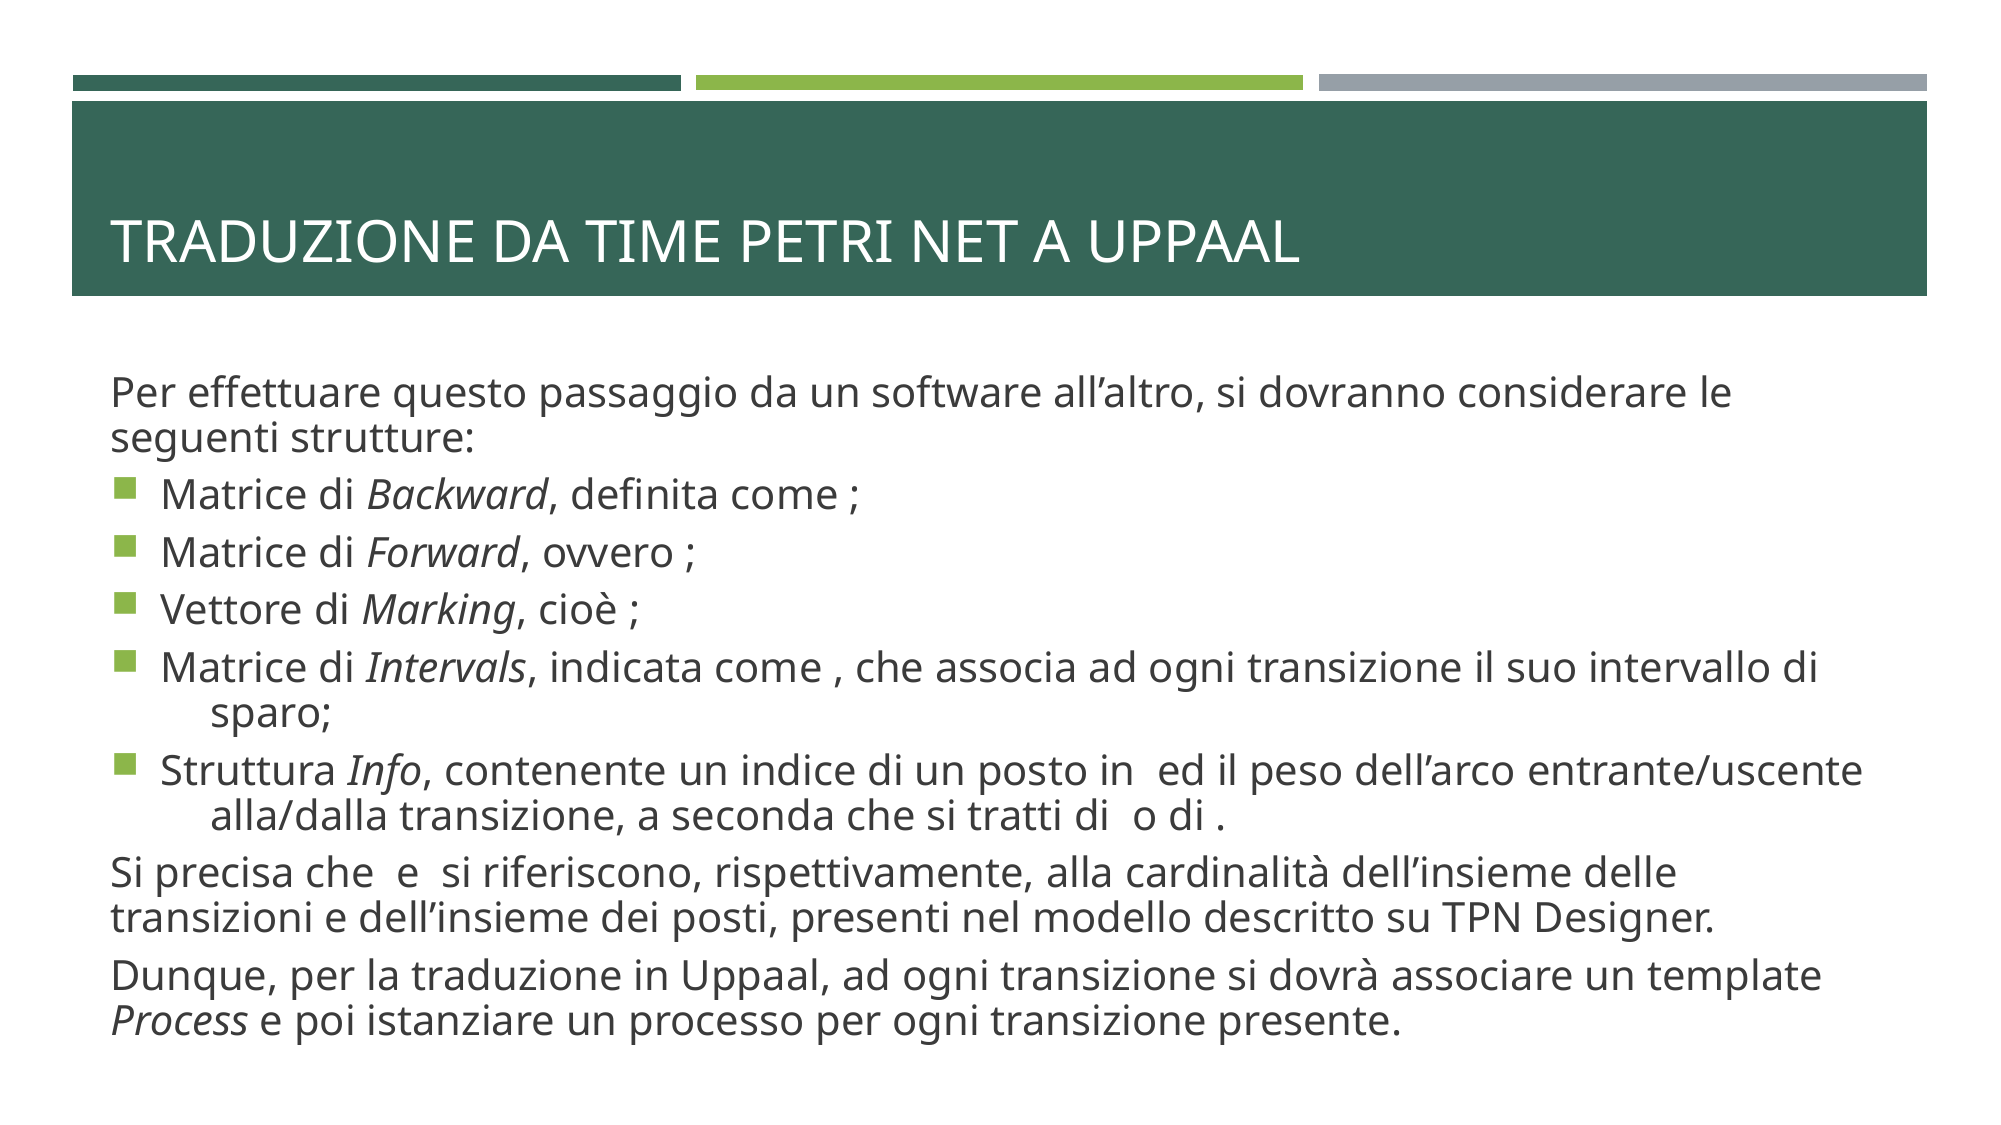

# Traduzione da time petri net a uppaal
Per effettuare questo passaggio da un software all’altro, si dovranno considerare le seguenti strutture:
Matrice di Backward, definita come ;
Matrice di Forward, ovvero ;
Vettore di Marking, cioè ;
Matrice di Intervals, indicata come , che associa ad ogni transizione il suo intervallo di sparo;
Struttura Info, contenente un indice di un posto in ed il peso dell’arco entrante/uscente alla/dalla transizione, a seconda che si tratti di o di .
Si precisa che e si riferiscono, rispettivamente, alla cardinalità dell’insieme delle transizioni e dell’insieme dei posti, presenti nel modello descritto su TPN Designer.
Dunque, per la traduzione in Uppaal, ad ogni transizione si dovrà associare un template Process e poi istanziare un processo per ogni transizione presente.